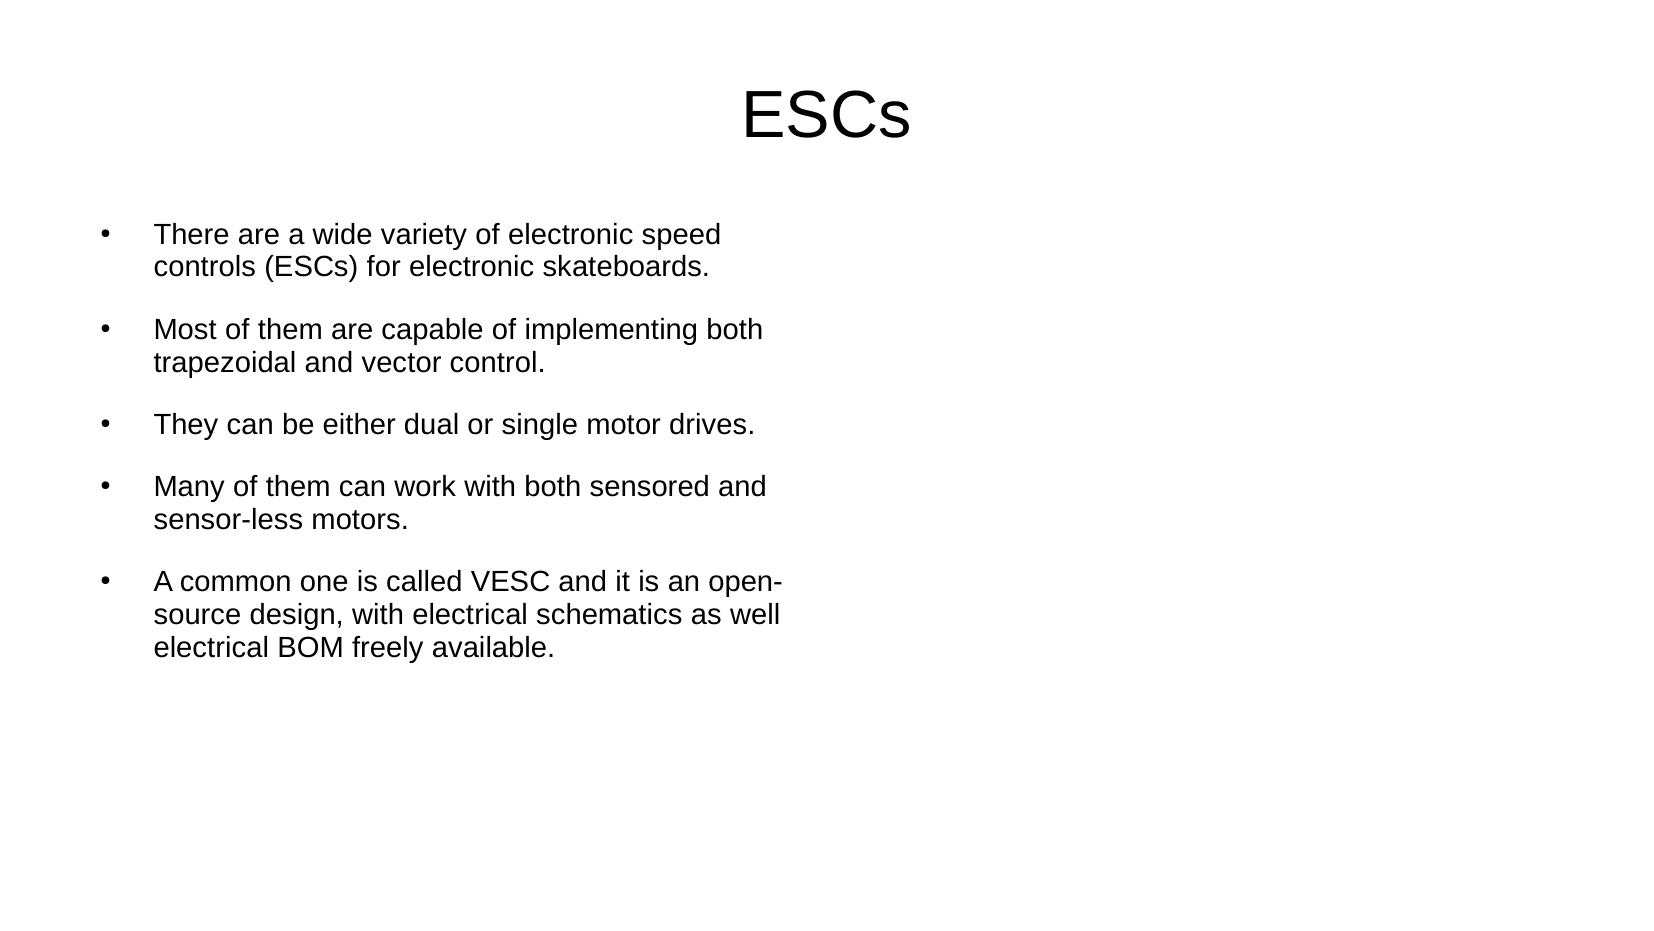

# ESCs
There are a wide variety of electronic speed controls (ESCs) for electronic skateboards.
Most of them are capable of implementing both trapezoidal and vector control.
They can be either dual or single motor drives.
Many of them can work with both sensored and sensor-less motors.
A common one is called VESC and it is an open-source design, with electrical schematics as well electrical BOM freely available.